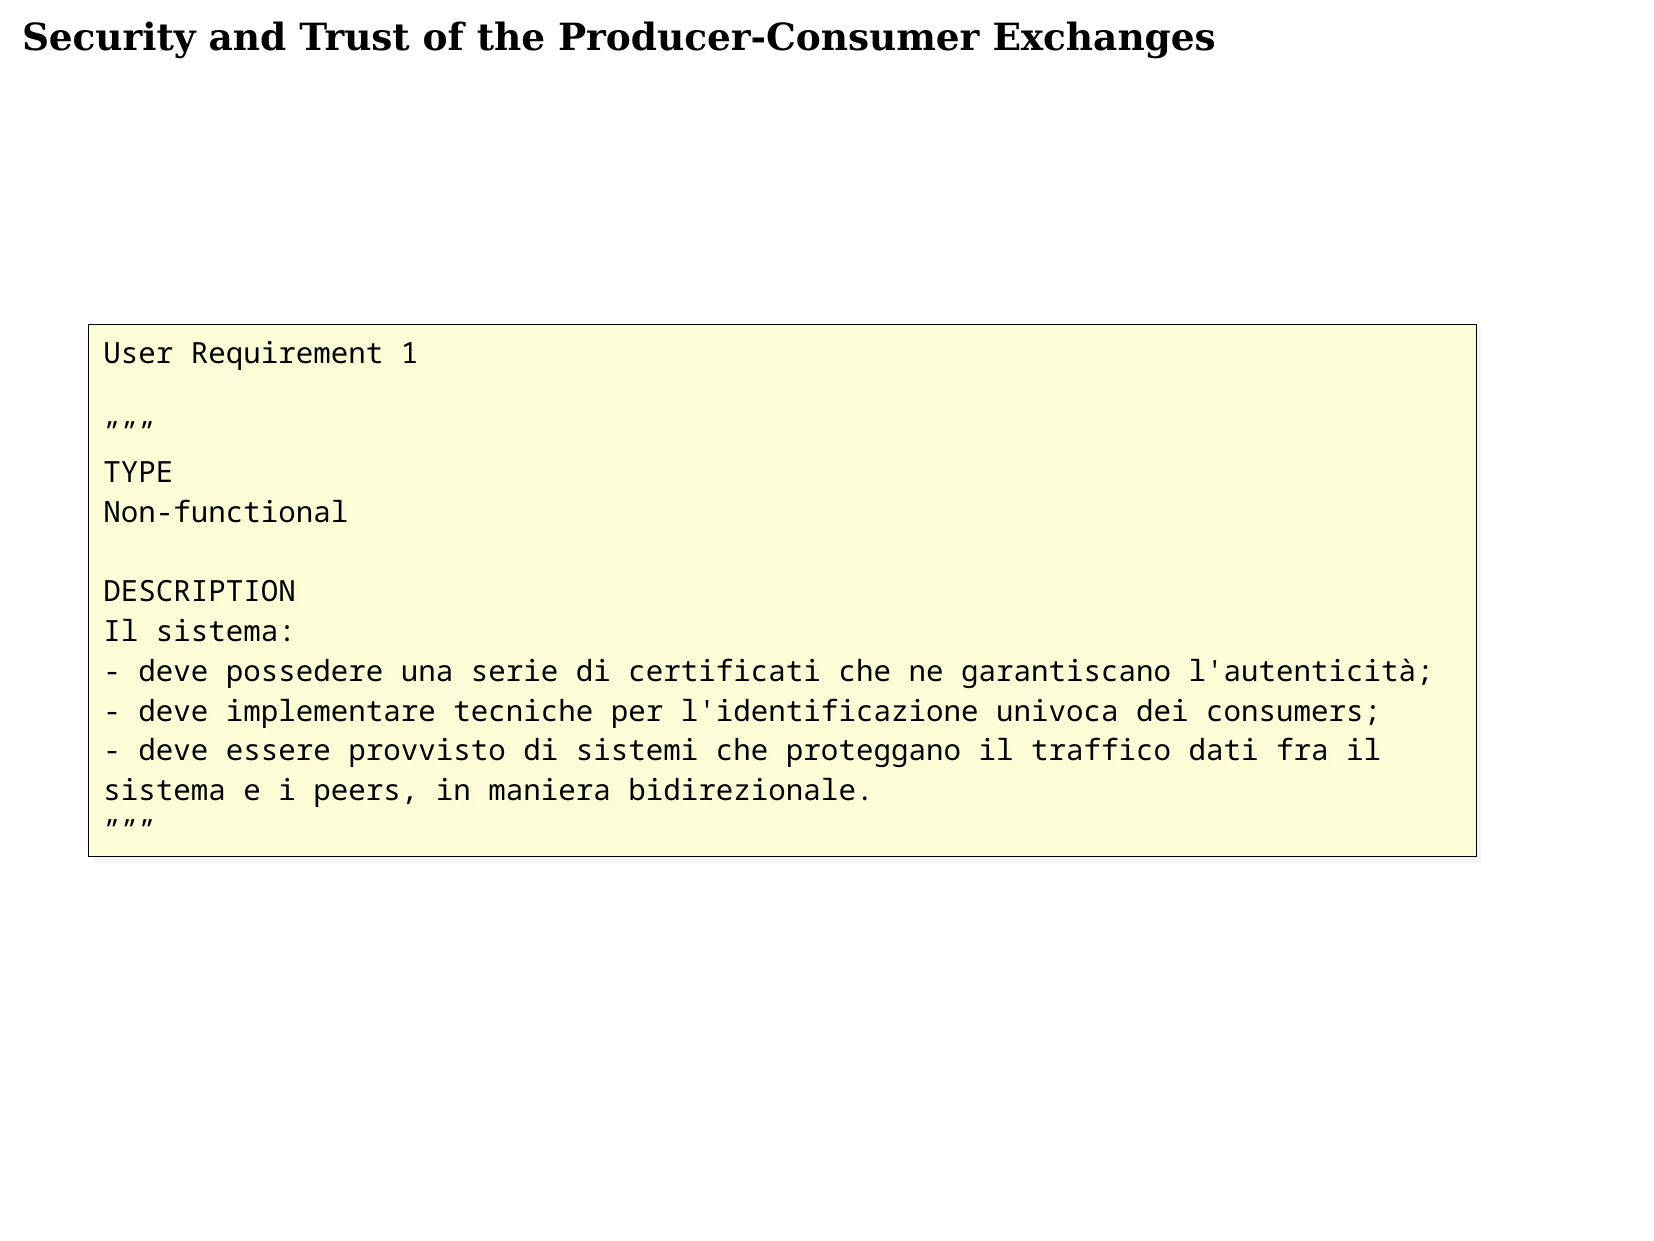

Security and Trust of the Producer-Consumer Exchanges
User Requirement 1
”””
TYPE
Non-functional
DESCRIPTION
Il sistema:
- deve possedere una serie di certificati che ne garantiscano l'autenticità;
- deve implementare tecniche per l'identificazione univoca dei consumers;
- deve essere provvisto di sistemi che proteggano il traffico dati fra il sistema e i peers, in maniera bidirezionale.
”””